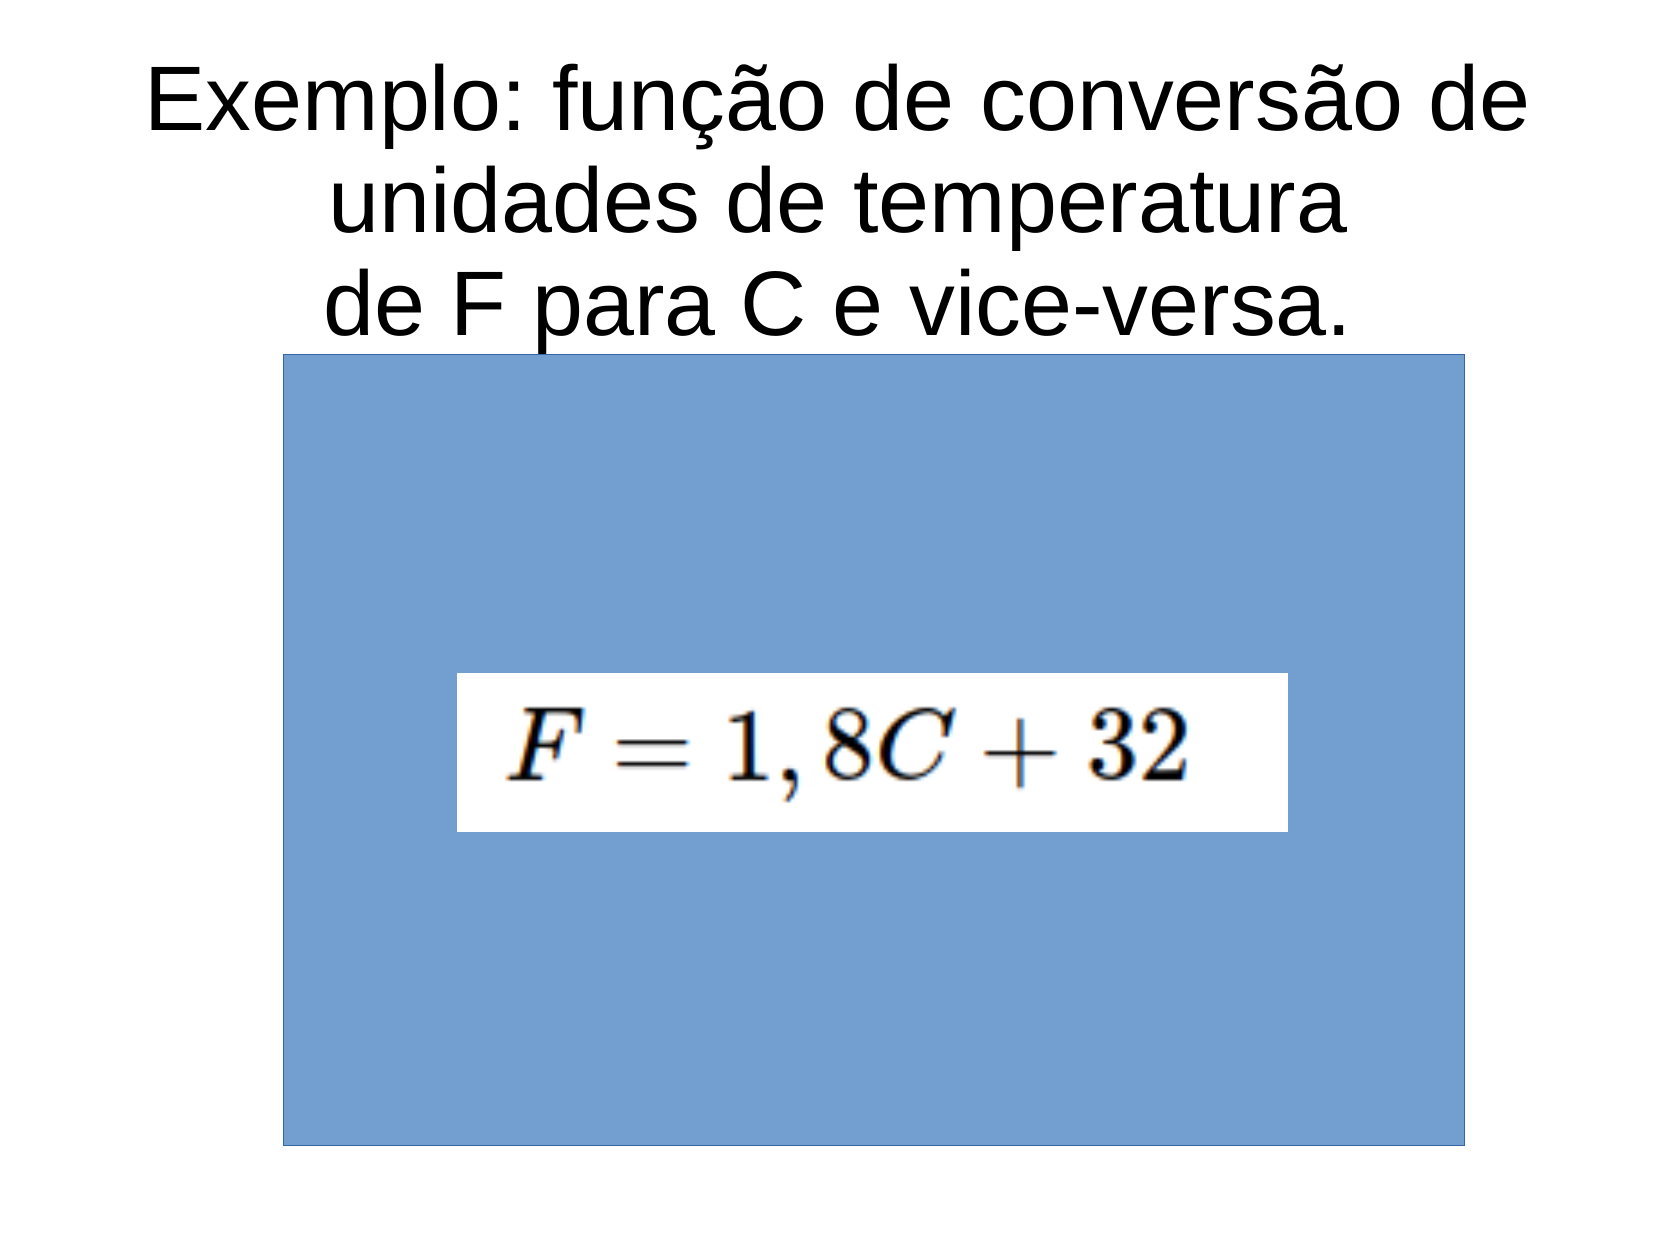

# Exemplo: função de conversão de unidades de temperatura de F para C e vice-versa.